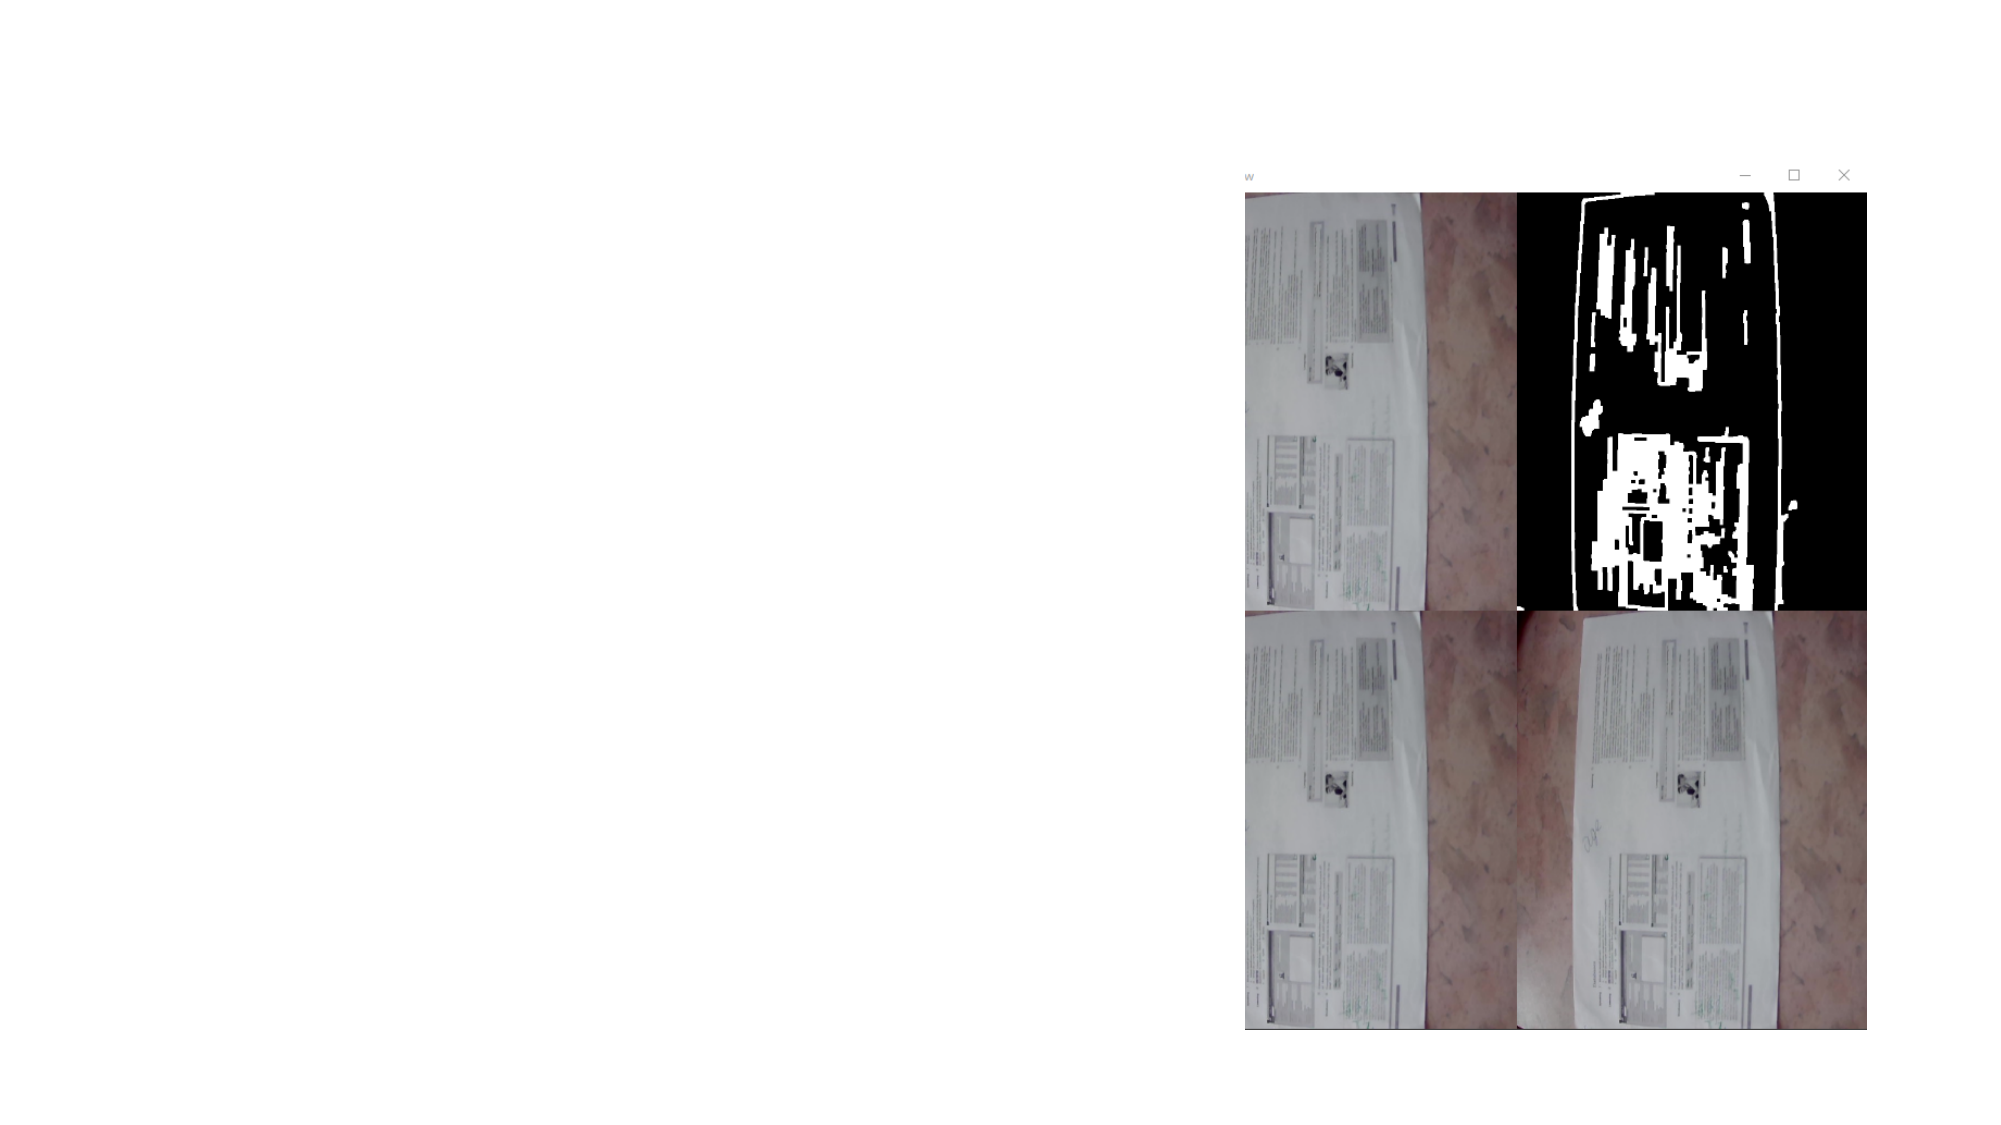

# A kód tesztelése
Ellenőriztük, hogy a program stabilan fut-e, és helyesen felismeri a kameraképen található négyszögeket.
A hibakezelés garantálja, hogy a képbeolvasási problémák ne okozzanak összeomlást.